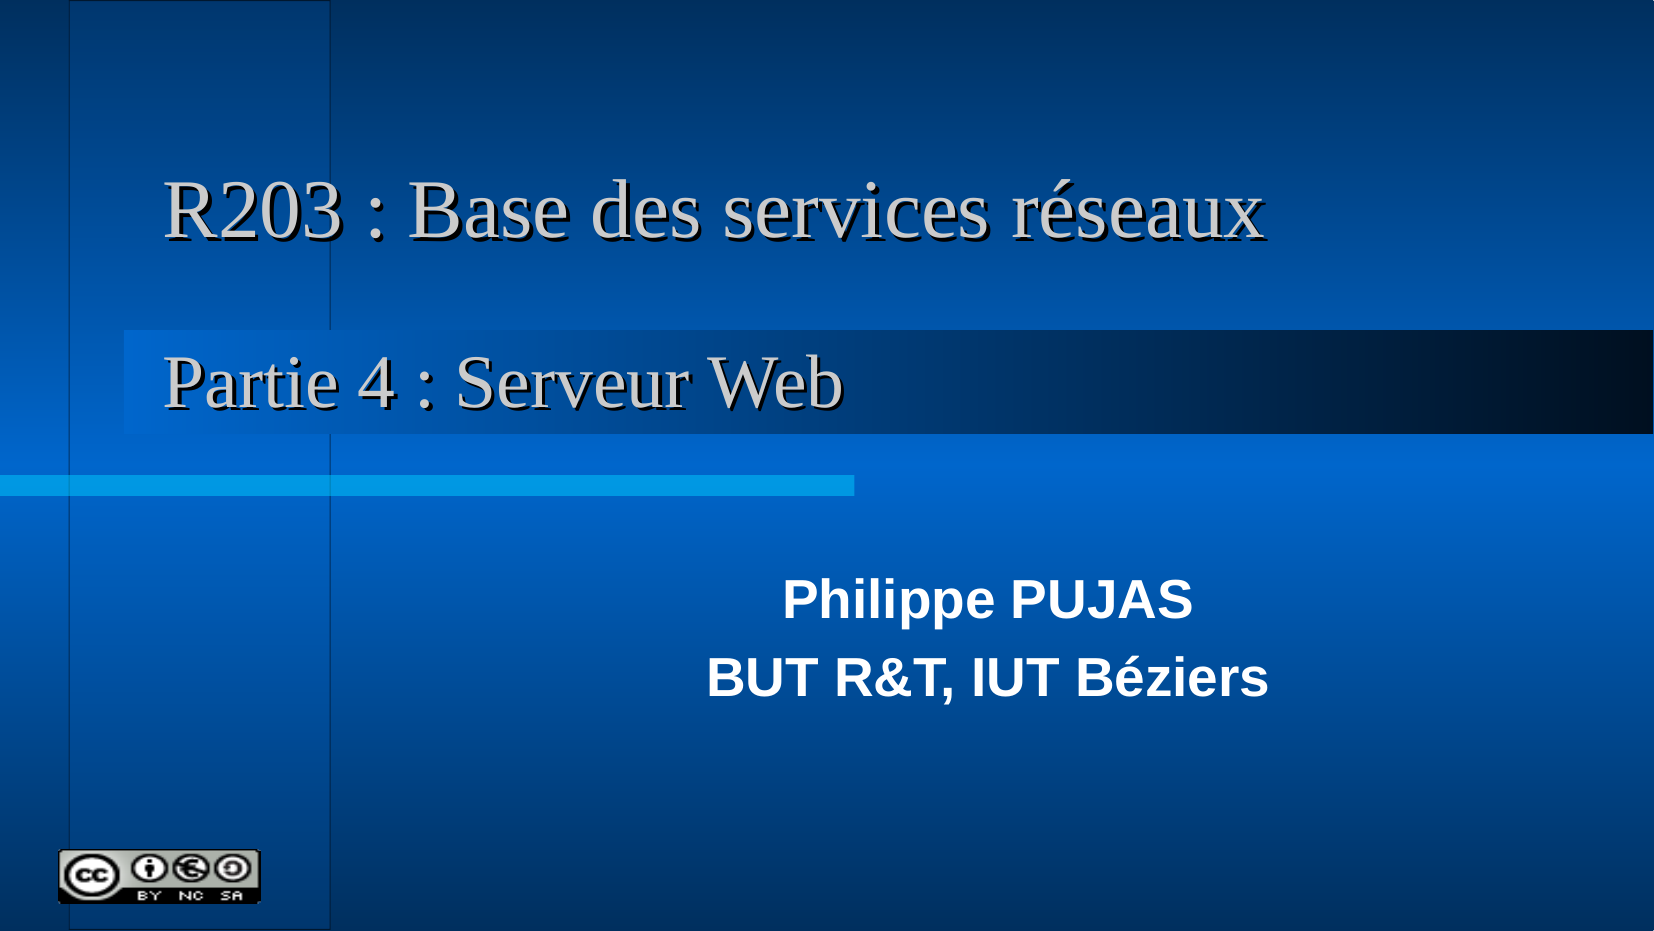

# R203 : Base des services réseaux Partie 4 : Serveur Web
Philippe PUJAS
BUT R&T, IUT Béziers